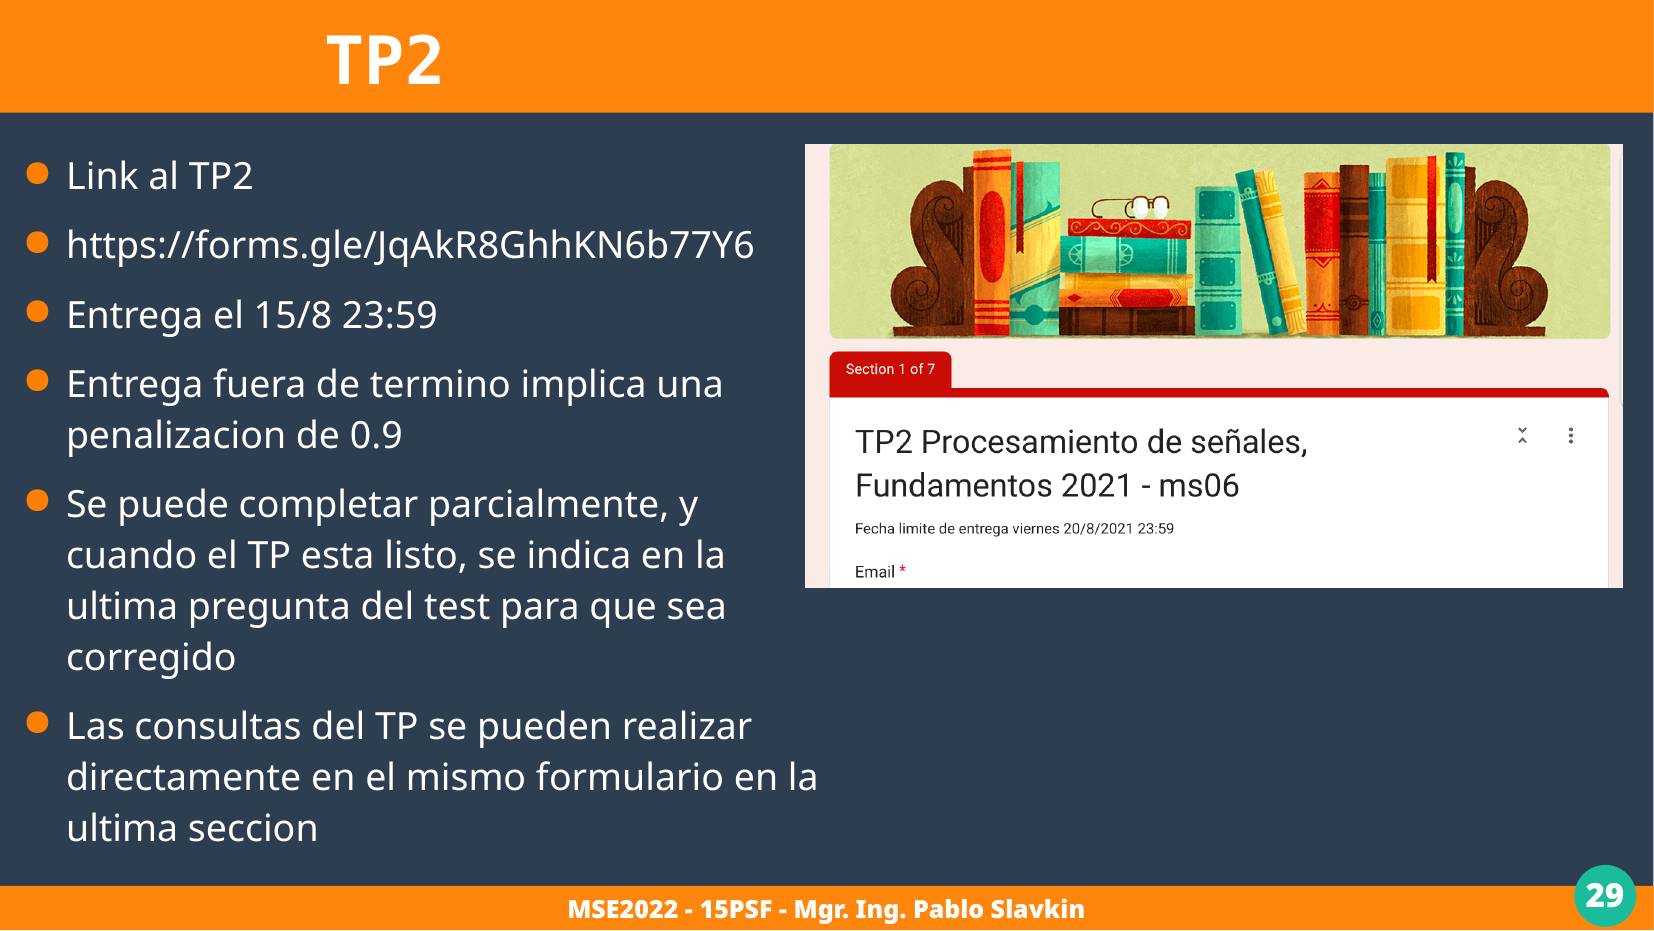

TP2
# Link al TP2
https://forms.gle/JqAkR8GhhKN6b77Y6
Entrega el 15/8 23:59
Entrega fuera de termino implica una penalizacion de 0.9
Se puede completar parcialmente, y cuando el TP esta listo, se indica en la ultima pregunta del test para que sea corregido
Las consultas del TP se pueden realizar directamente en el mismo formulario en la ultima seccion
MSE2022 - 15PSF - Mgr. Ing. Pablo Slavkin